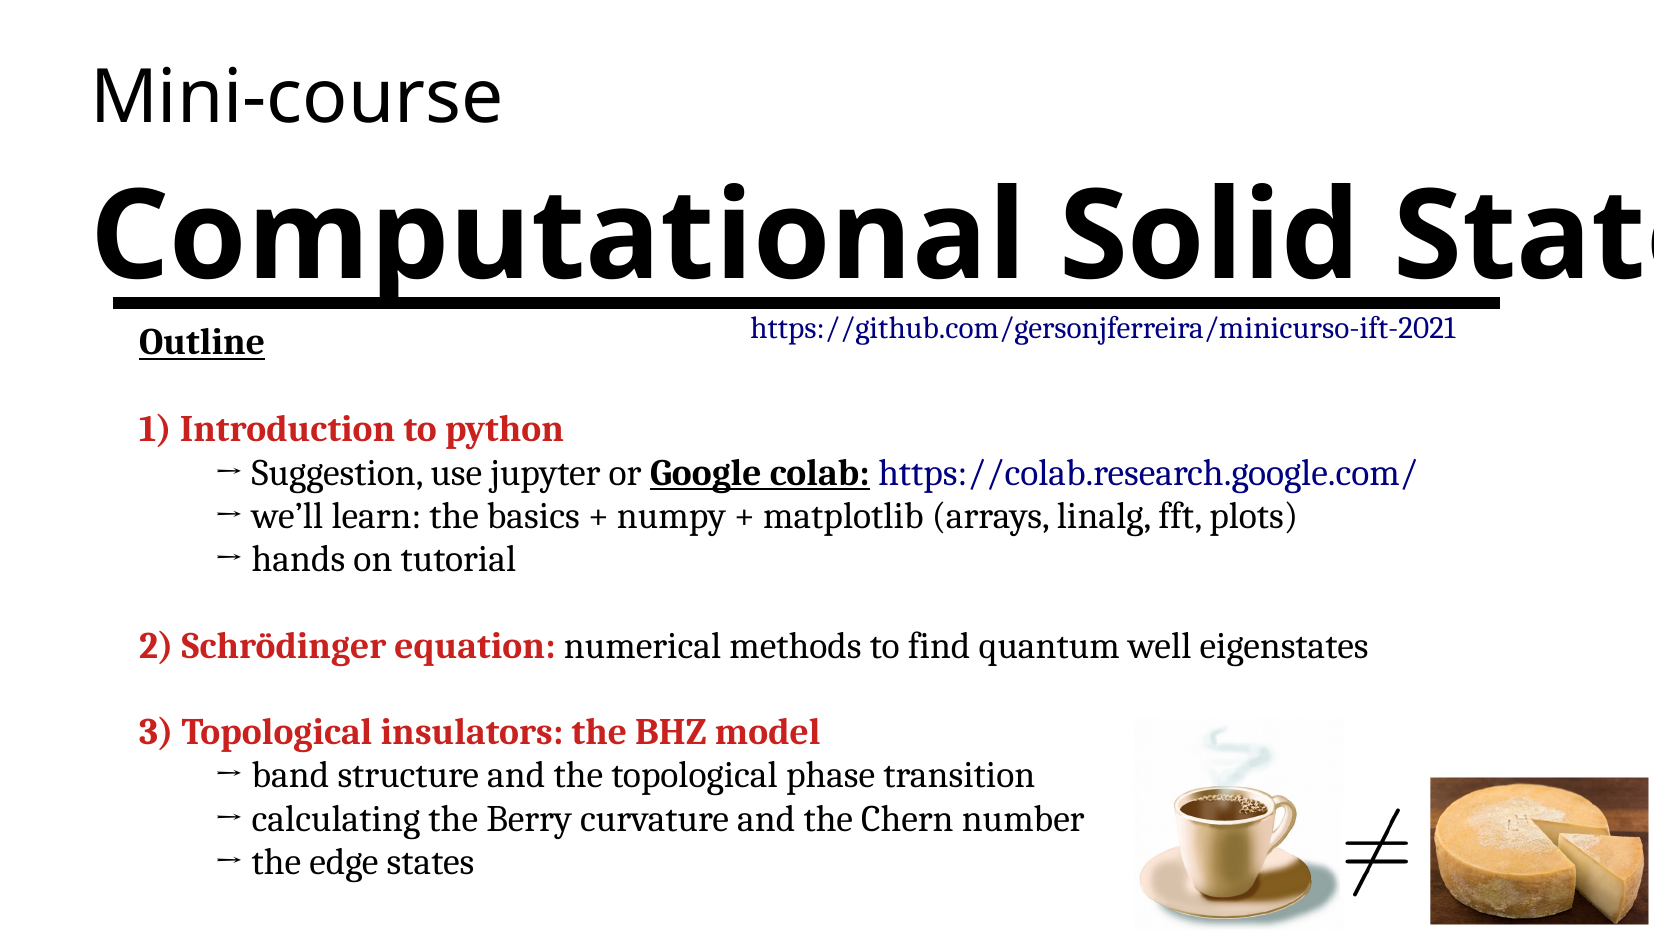

Mini-course
Computational Solid State Physics
https://github.com/gersonjferreira/minicurso-ift-2021
Outline
1) Introduction to python
	→ Suggestion, use jupyter or Google colab: https://colab.research.google.com/
	→ we’ll learn: the basics + numpy + matplotlib (arrays, linalg, fft, plots)
	→ hands on tutorial
2) Schrödinger equation: numerical methods to find quantum well eigenstates
3) Topological insulators: the BHZ model
	→ band structure and the topological phase transition
	→ calculating the Berry curvature and the Chern number
	→ the edge states